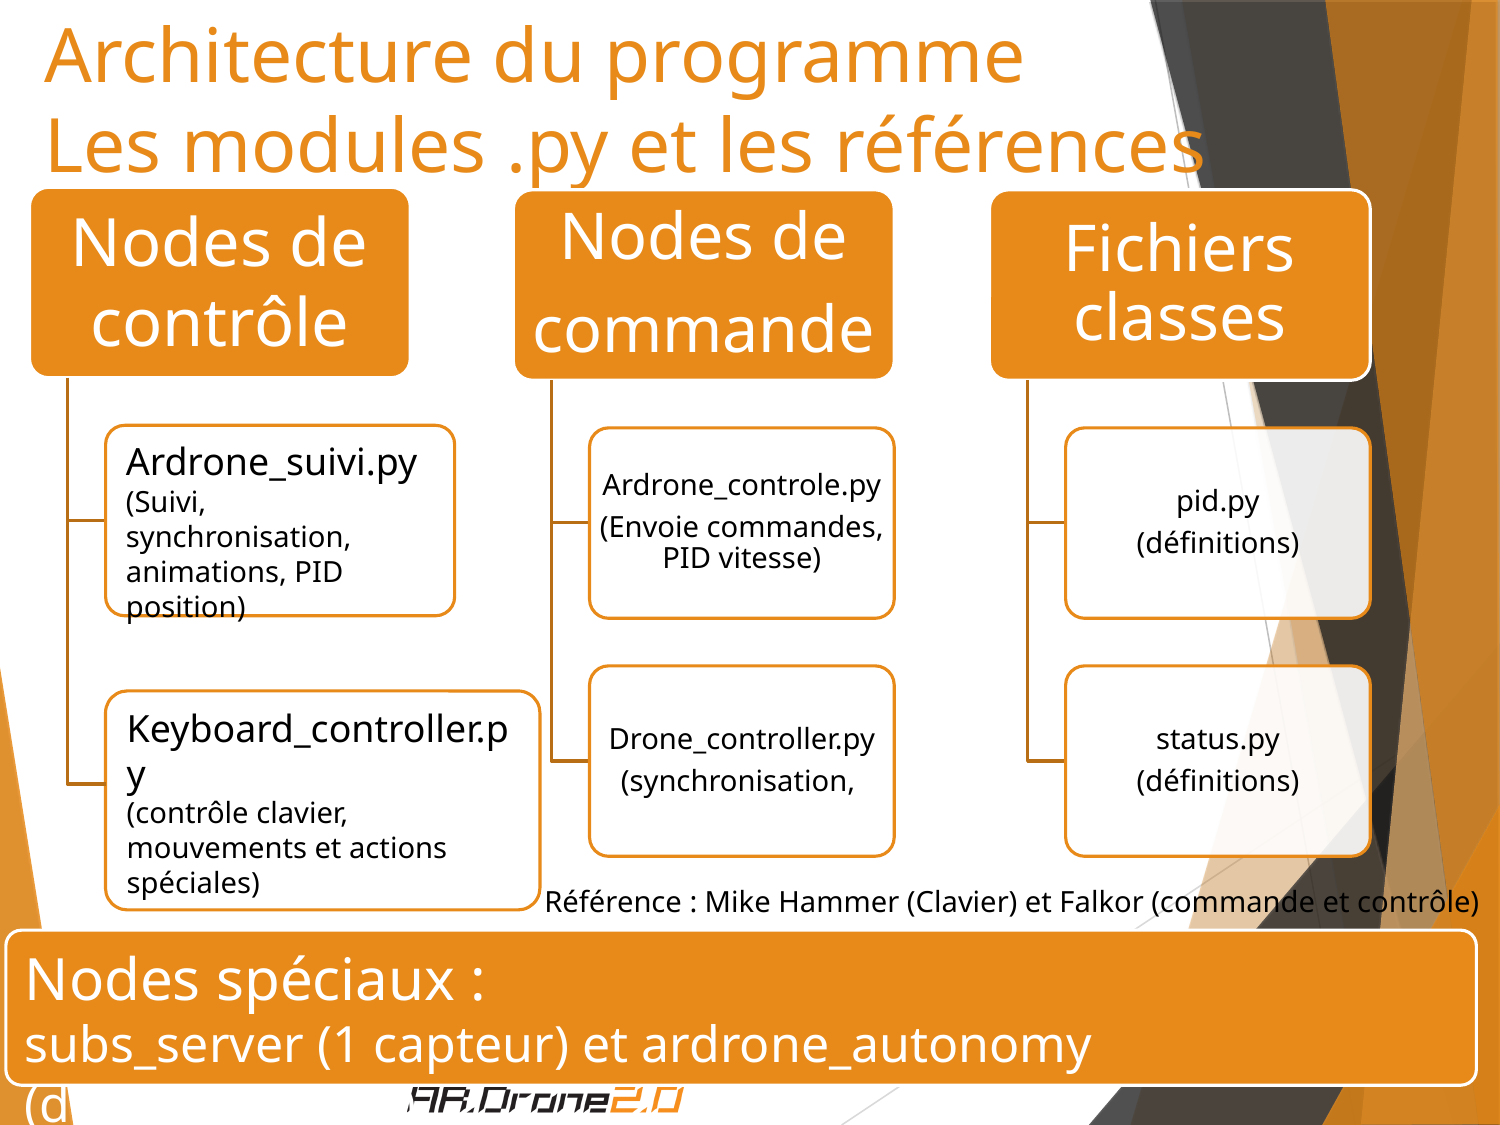

# Architecture du programme Les modules .py et les références
Nodes de contrôle
Nodes de
commande
Fichiers classes
Ardrone_controle.py
(Envoie commandes, PID vitesse)
pid.py
(définitions)
Drone_controller.py
(synchronisation,
status.py
(définitions)
Ardrone_suivi.py
(Suivi, synchronisation, animations, PID position)
Keyboard_controller.py
(contrôle clavier, mouvements et actions spéciales)
Référence : Mike Hammer (Clavier) et Falkor (commande et contrôle)
Nodes spéciaux :
subs_server (1 capteur) et ardrone_autonomy (driver/capteurs)